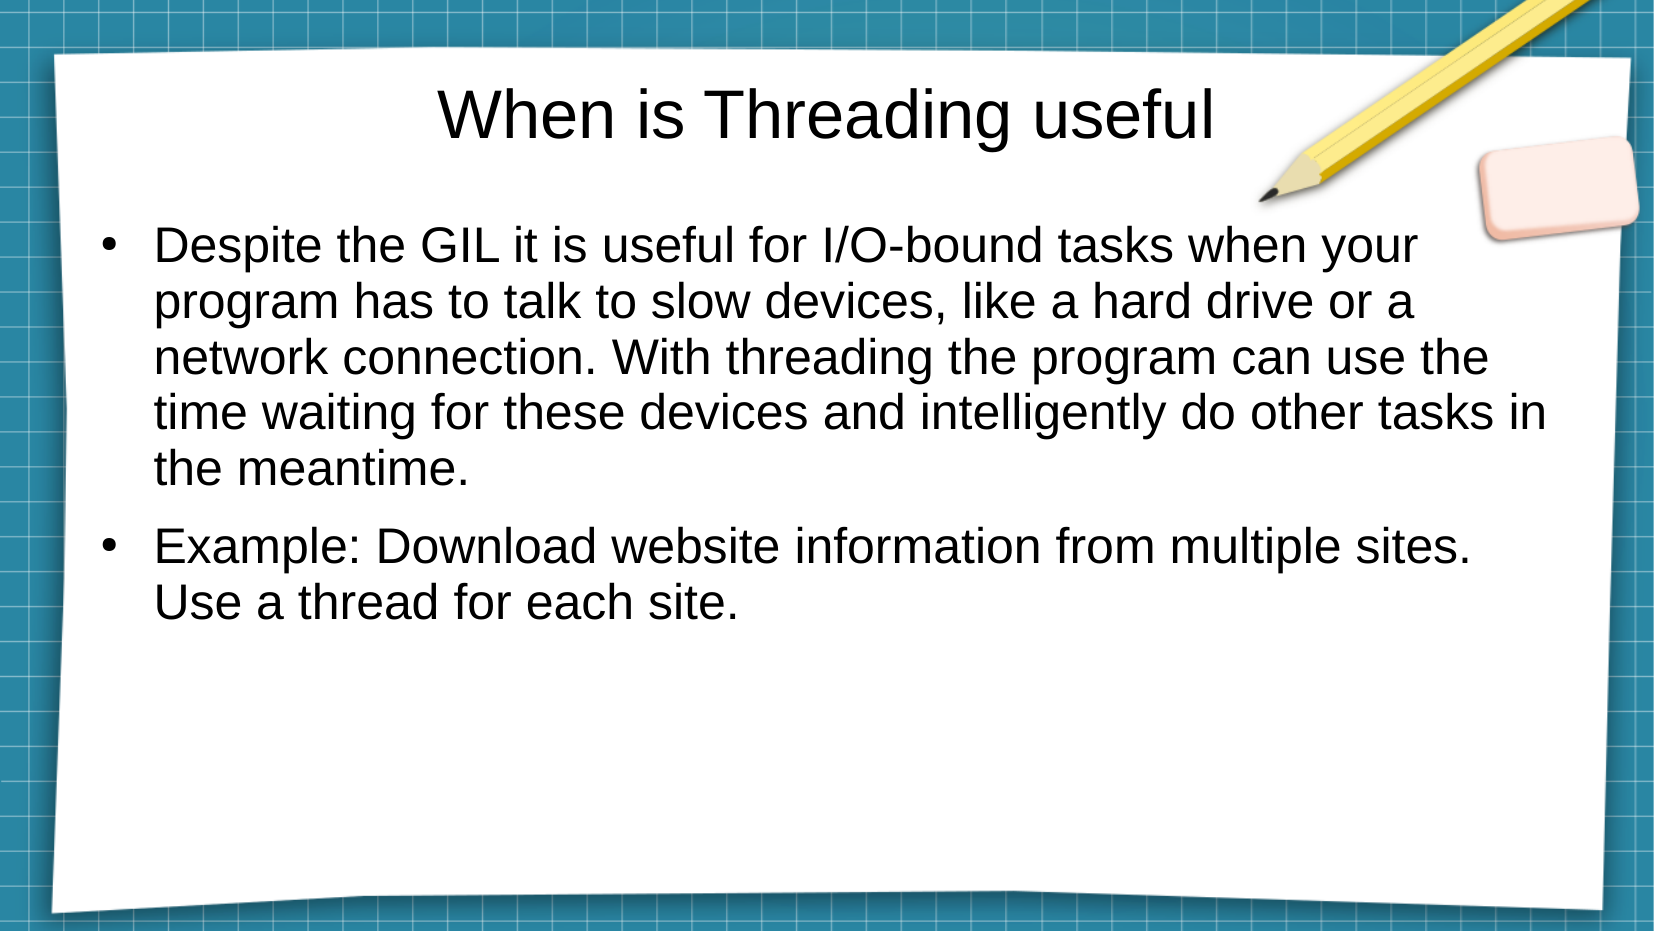

# When is Threading useful
Despite the GIL it is useful for I/O-bound tasks when your program has to talk to slow devices, like a hard drive or a network connection. With threading the program can use the time waiting for these devices and intelligently do other tasks in the meantime.
Example: Download website information from multiple sites. Use a thread for each site.